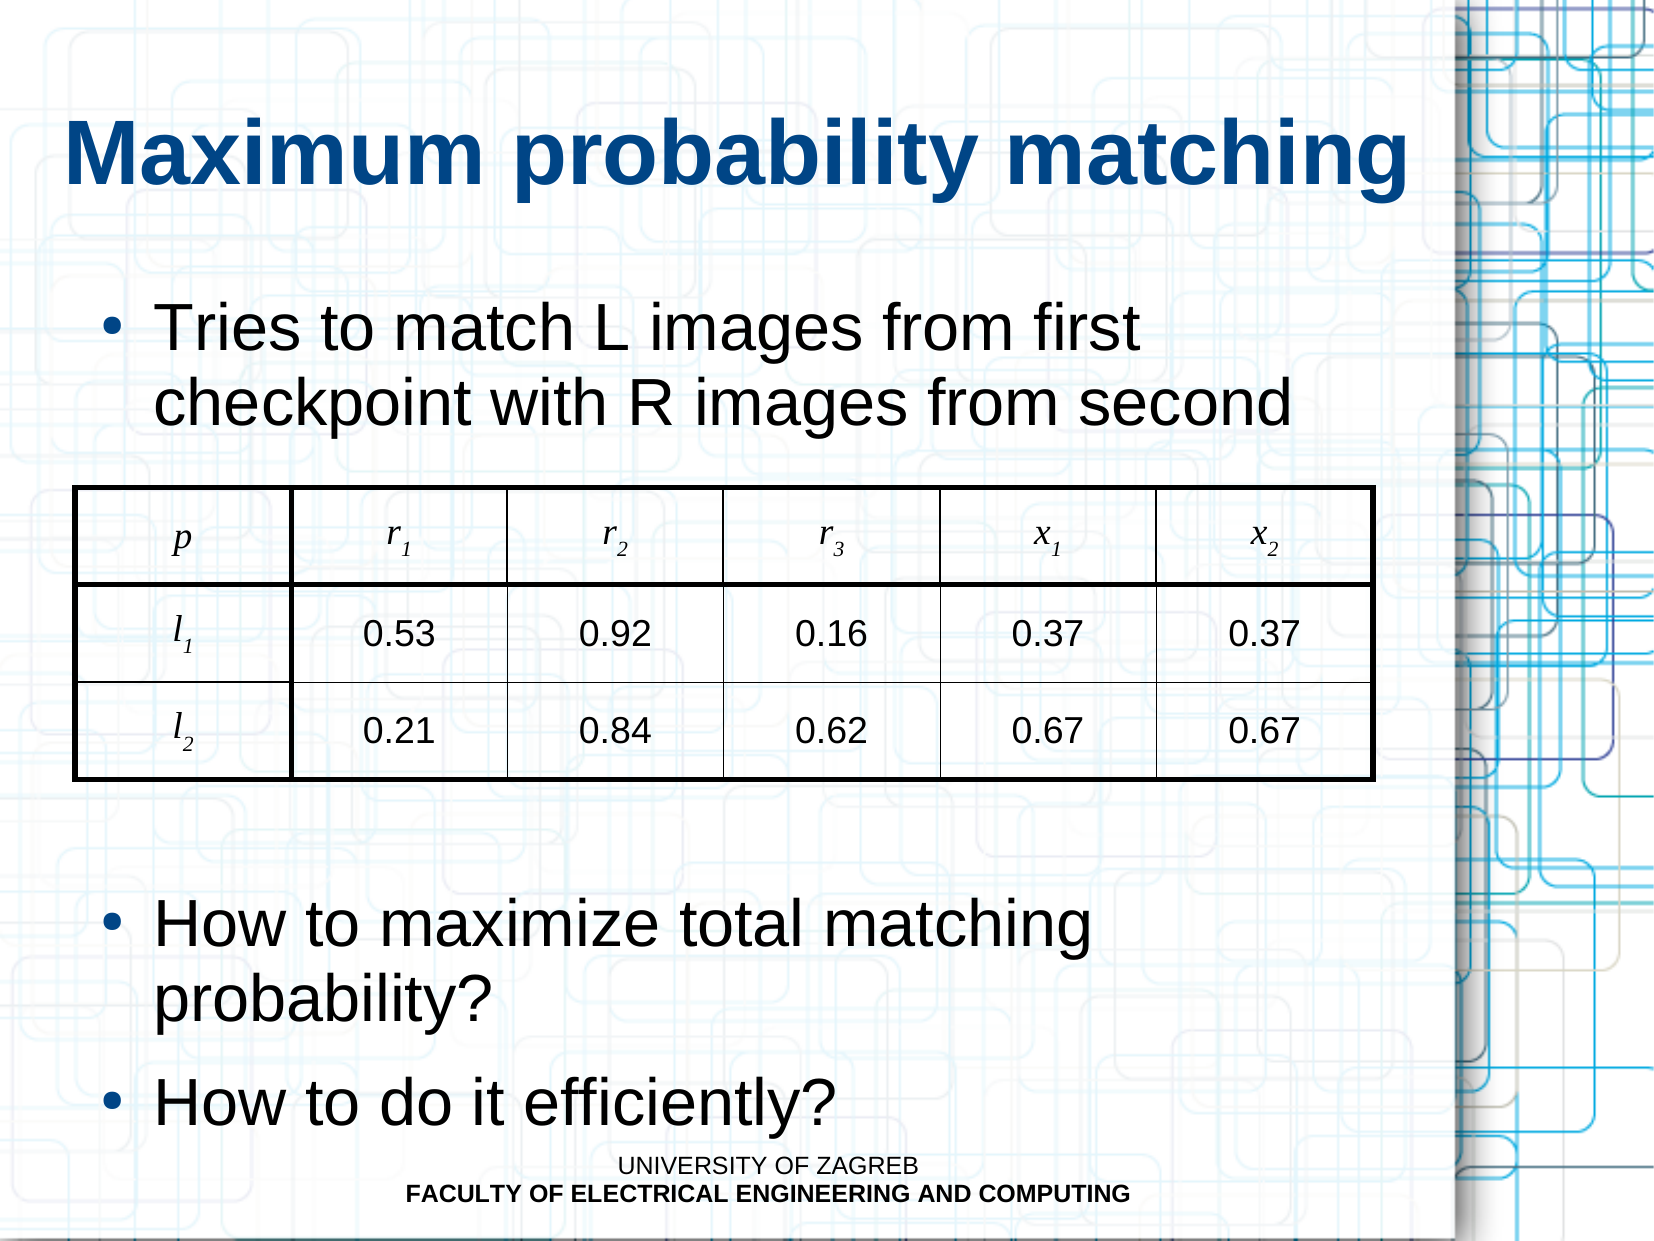

# Maximum probability matching
Tries to match L images from first checkpoint with R images from second
How to maximize total matching probability?
How to do it efficiently?
| p | r1 | r2 | r3 | x1 | x2 |
| --- | --- | --- | --- | --- | --- |
| l1 | 0.53 | 0.92 | 0.16 | 0.37 | 0.37 |
| l2 | 0.21 | 0.84 | 0.62 | 0.67 | 0.67 |